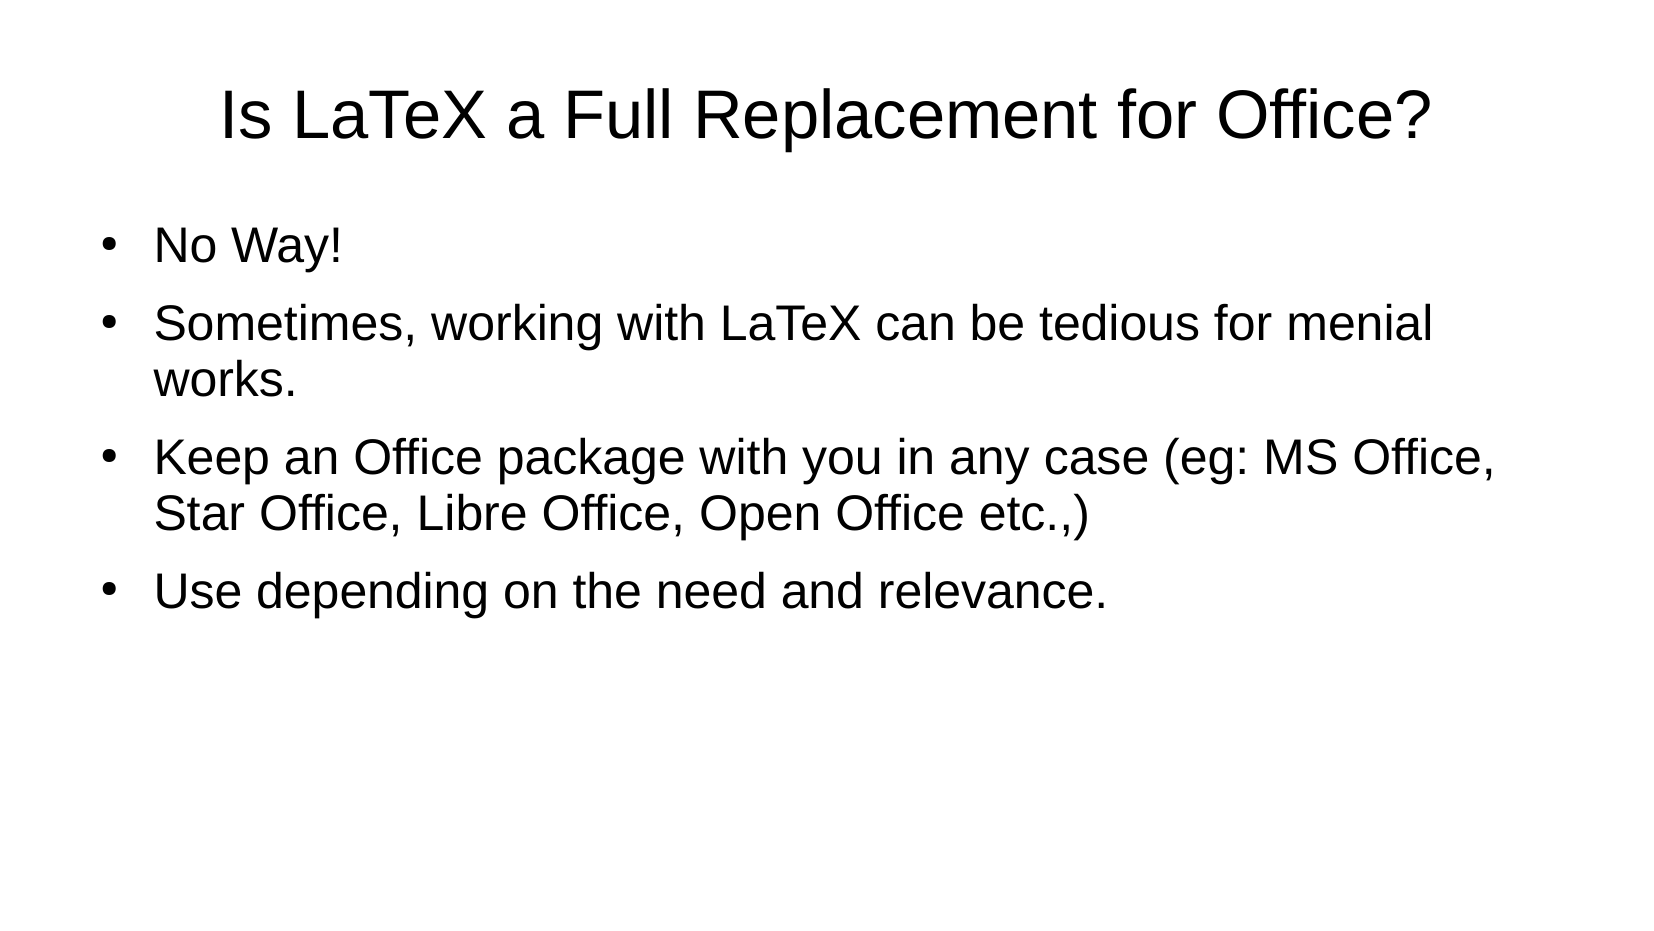

# Is LaTeX a Full Replacement for Office?
No Way!
Sometimes, working with LaTeX can be tedious for menial works.
Keep an Office package with you in any case (eg: MS Office, Star Office, Libre Office, Open Office etc.,)
Use depending on the need and relevance.